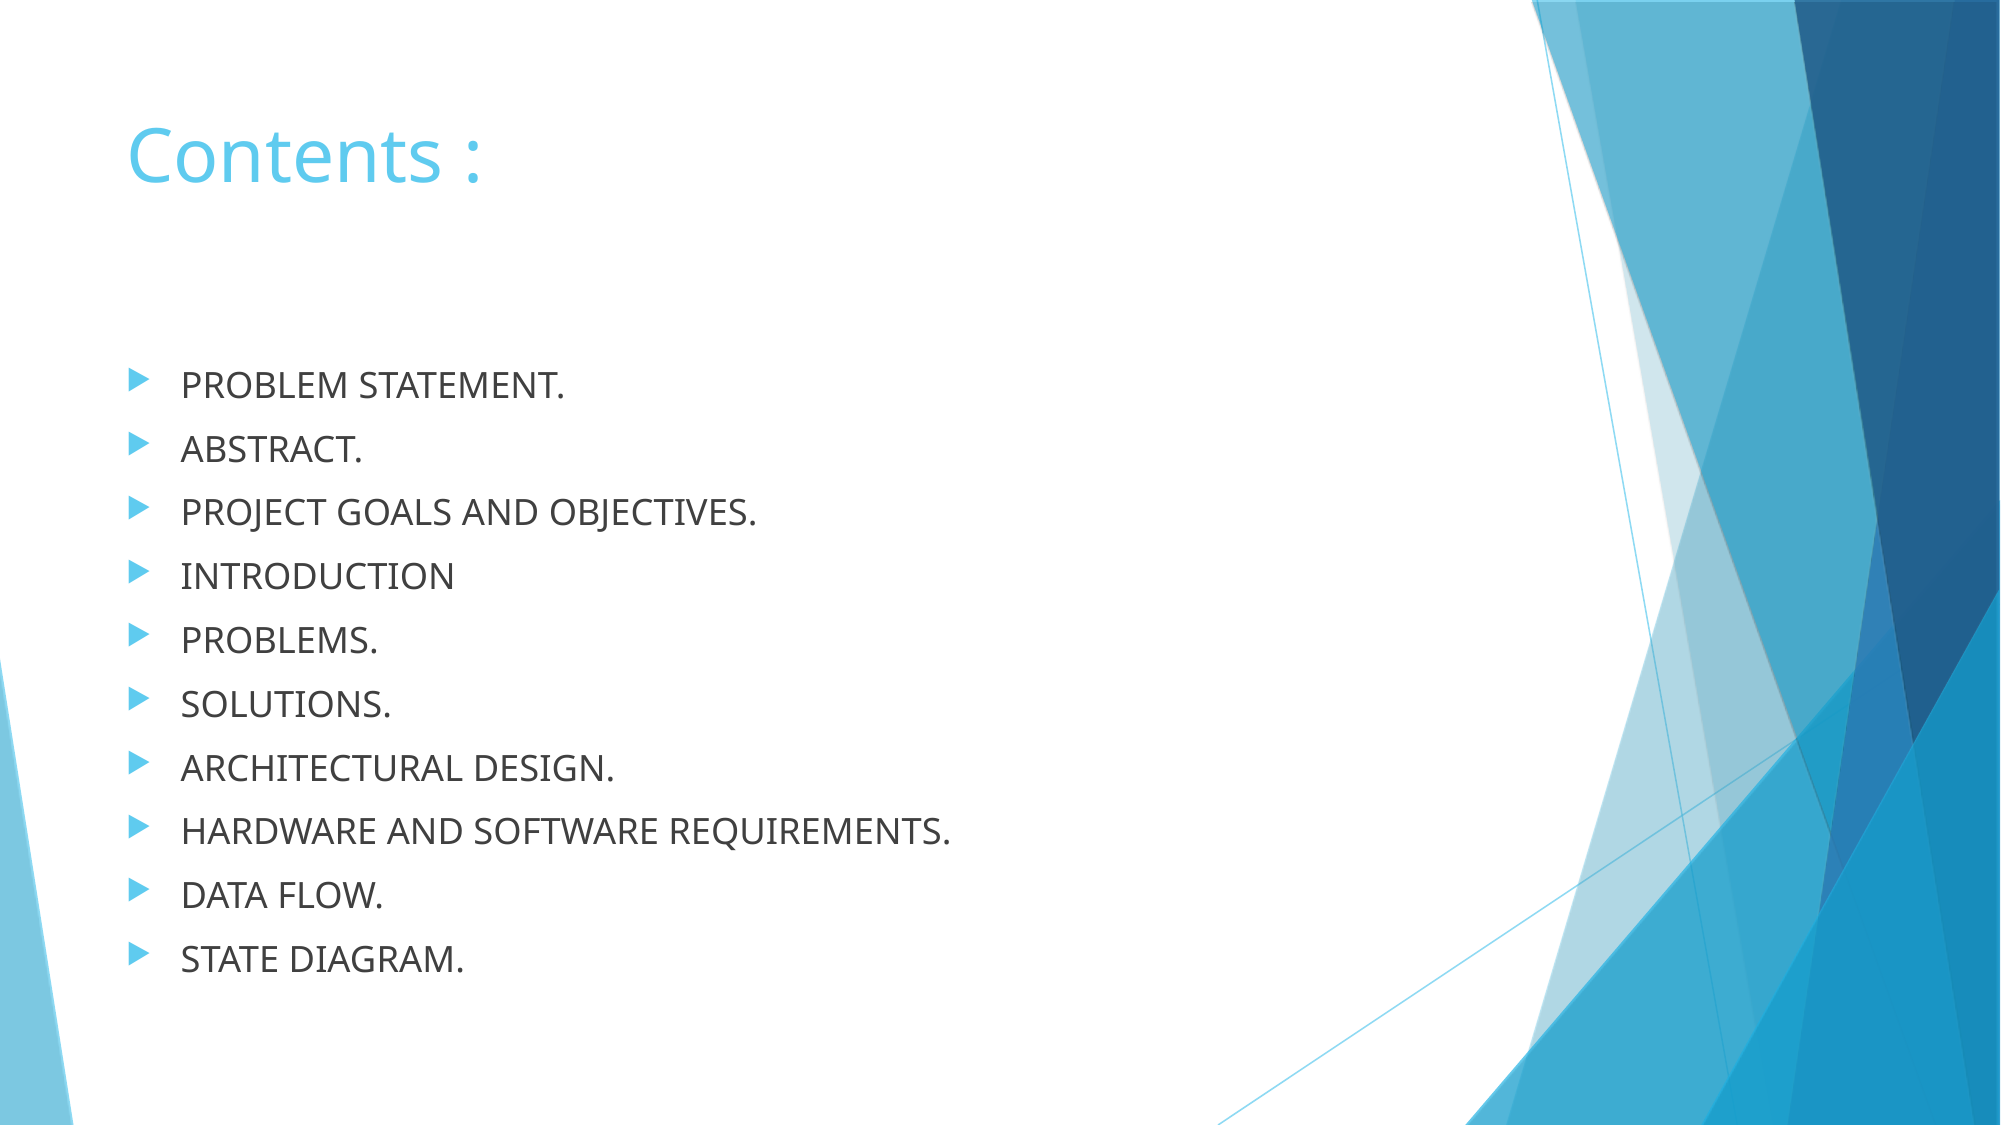

# Contents :
PROBLEM STATEMENT.
ABSTRACT.
PROJECT GOALS AND OBJECTIVES.
INTRODUCTION
PROBLEMS.
SOLUTIONS.
ARCHITECTURAL DESIGN.
HARDWARE AND SOFTWARE REQUIREMENTS.
DATA FLOW.
STATE DIAGRAM.